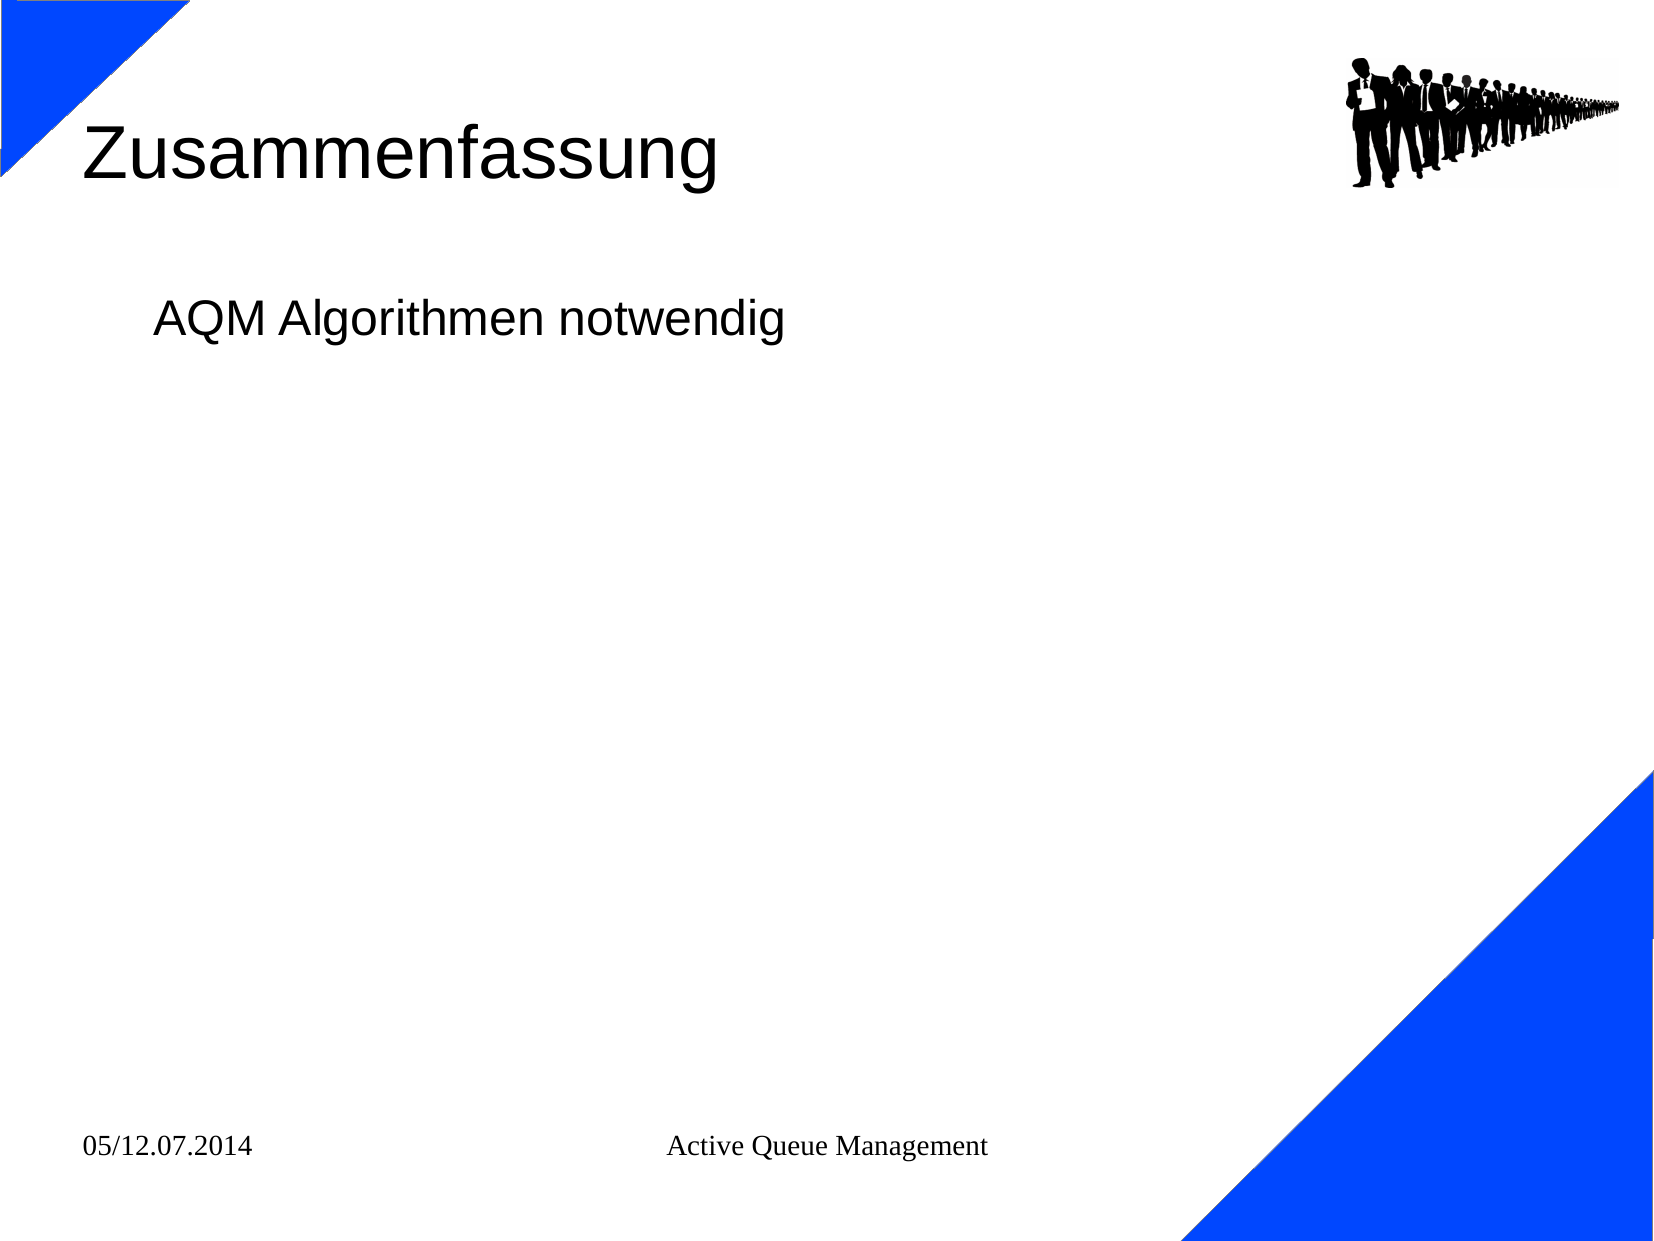

# Zusammenfassung
AQM Algorithmen notwendig
05/12.07.2014
Active Queue Management
83